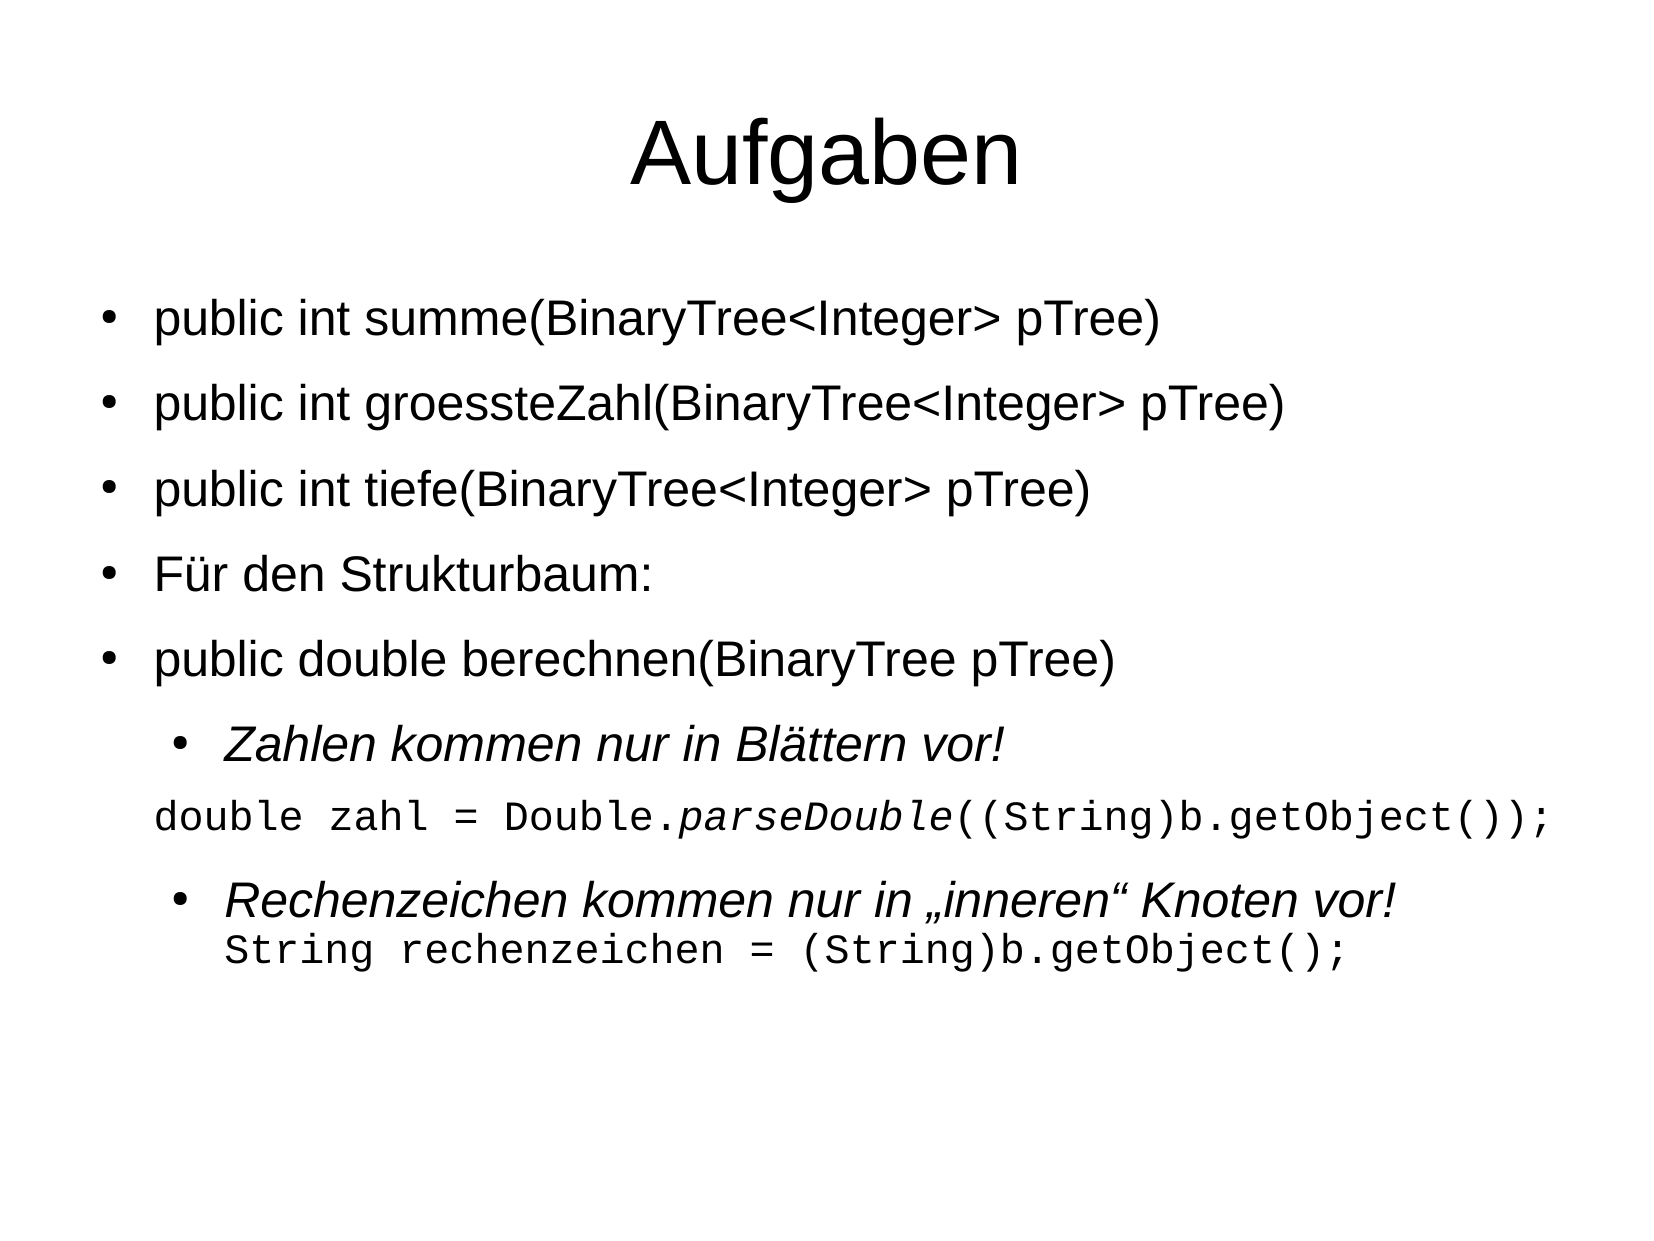

# Aufgaben
public int summe(BinaryTree<Integer> pTree)
public int groessteZahl(BinaryTree<Integer> pTree)
public int tiefe(BinaryTree<Integer> pTree)
Für den Strukturbaum:
public double berechnen(BinaryTree pTree)
Zahlen kommen nur in Blättern vor!
double zahl = Double.parseDouble((String)b.getObject());
Rechenzeichen kommen nur in „inneren“ Knoten vor!
String rechenzeichen = (String)b.getObject();